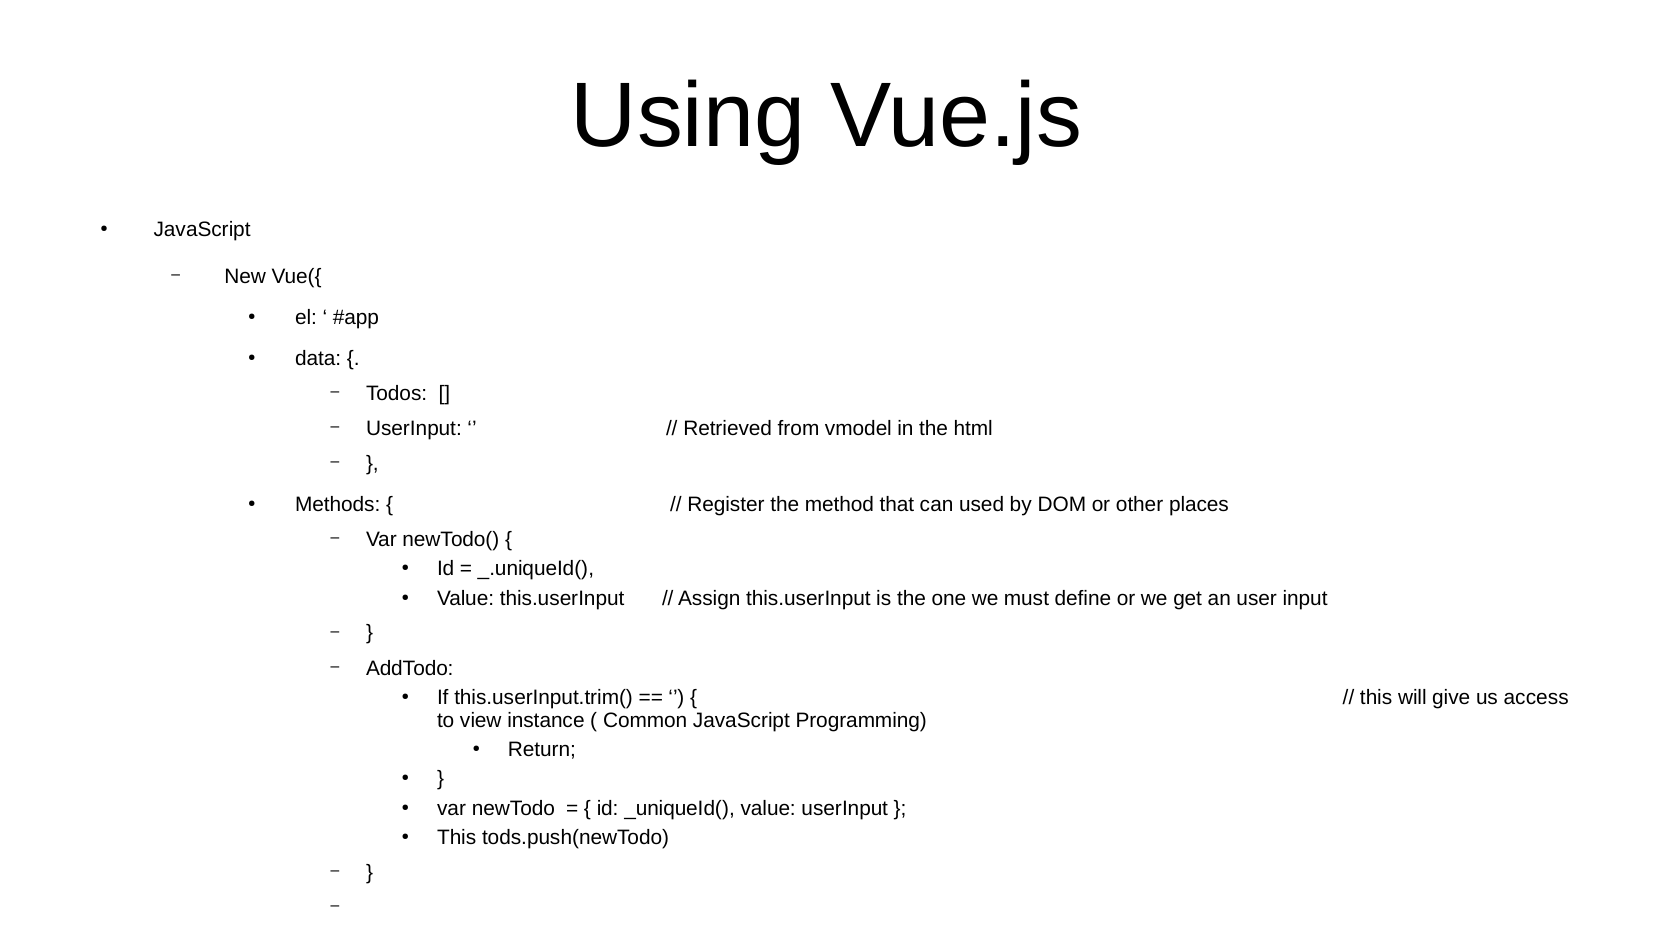

# Using Vue.js
JavaScript
New Vue({
el: ‘ #app
data: {.
Todos: []
UserInput: ‘’			// Retrieved from vmodel in the html
},
Methods: { 				// Register the method that can used by DOM or other places
Var newTodo() {
Id = _.uniqueId(),
Value: this.userInput	// Assign this.userInput is the one we must define or we get an user input
}
AddTodo:
If this.userInput.trim() == ‘’) {					 				 // this will give us access to view instance ( Common JavaScript Programming)
Return;
}
var newTodo = { id: _uniqueId(), value: userInput };
This tods.push(newTodo)
}